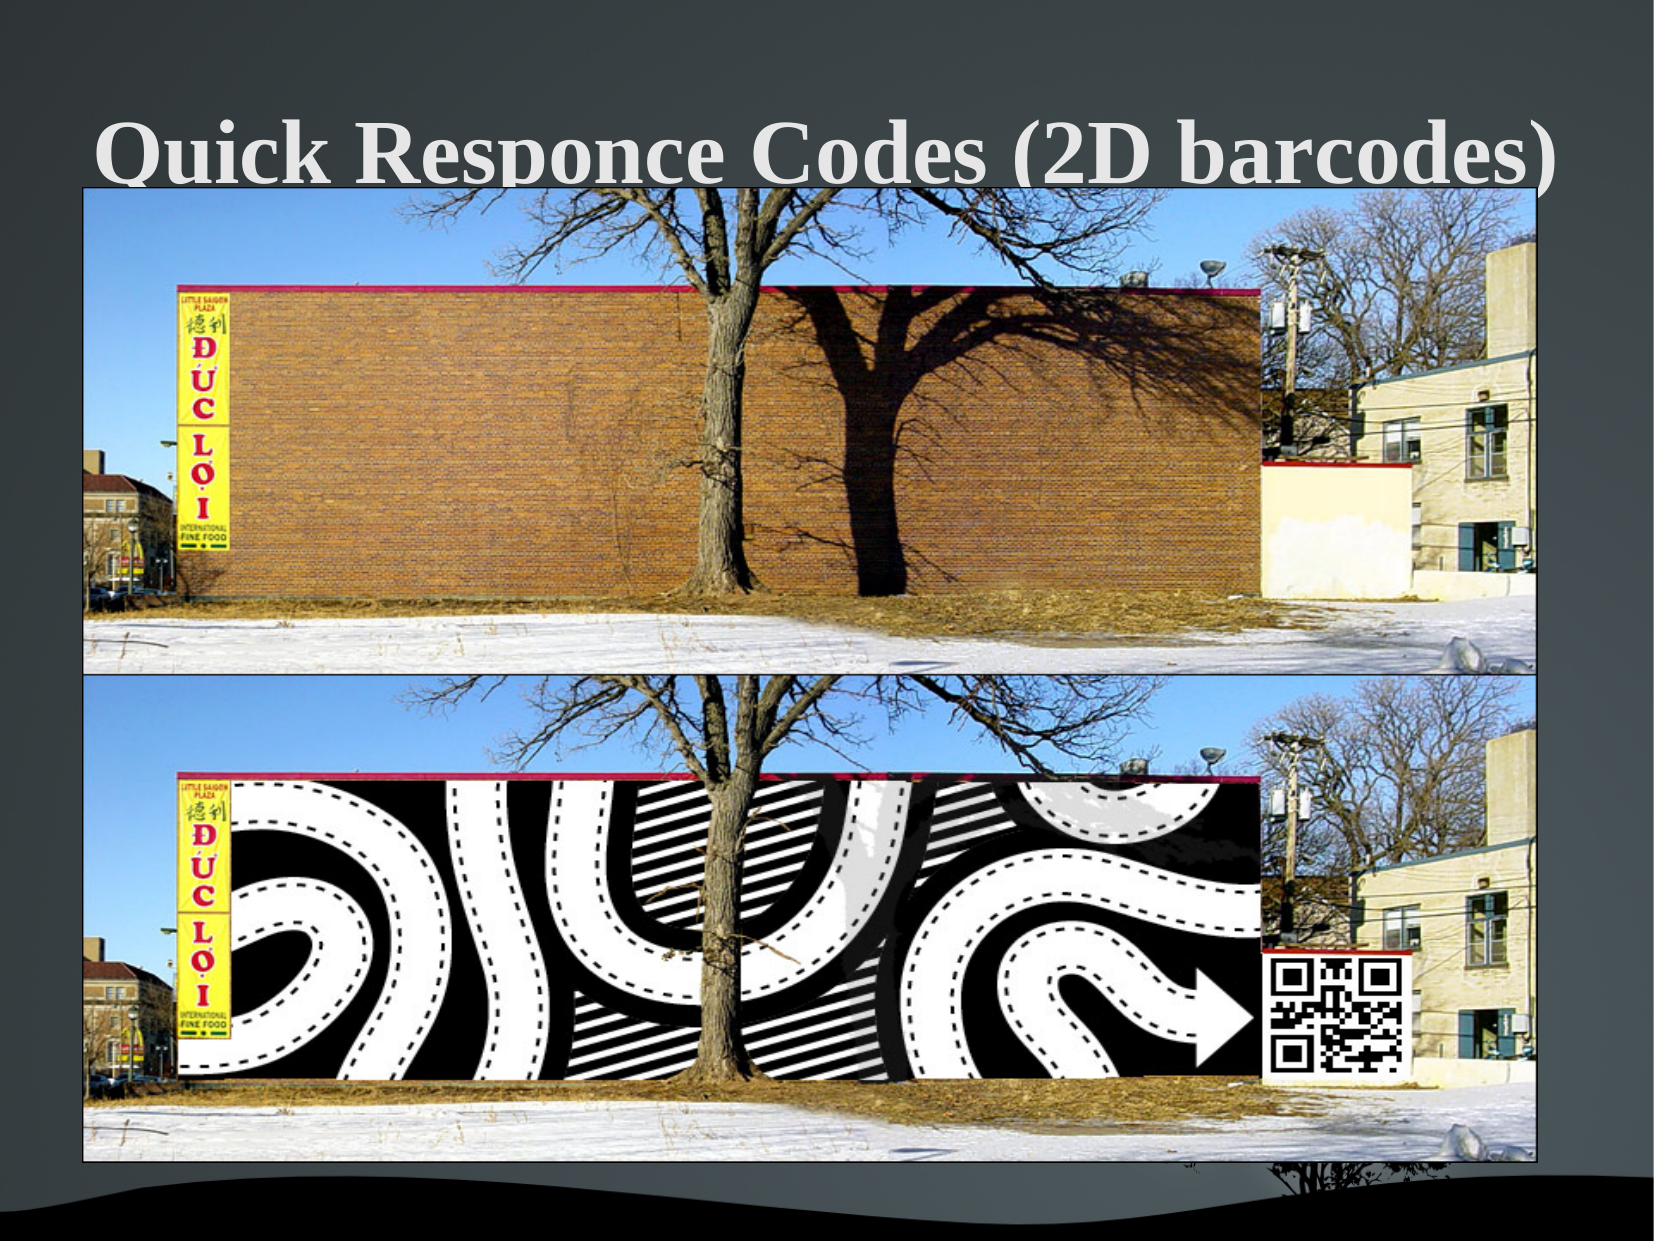

# Quick Responce Codes (2D barcodes)
Художник Грег Милс (Greg Mills) нашёл способ признаться кому-то в любви